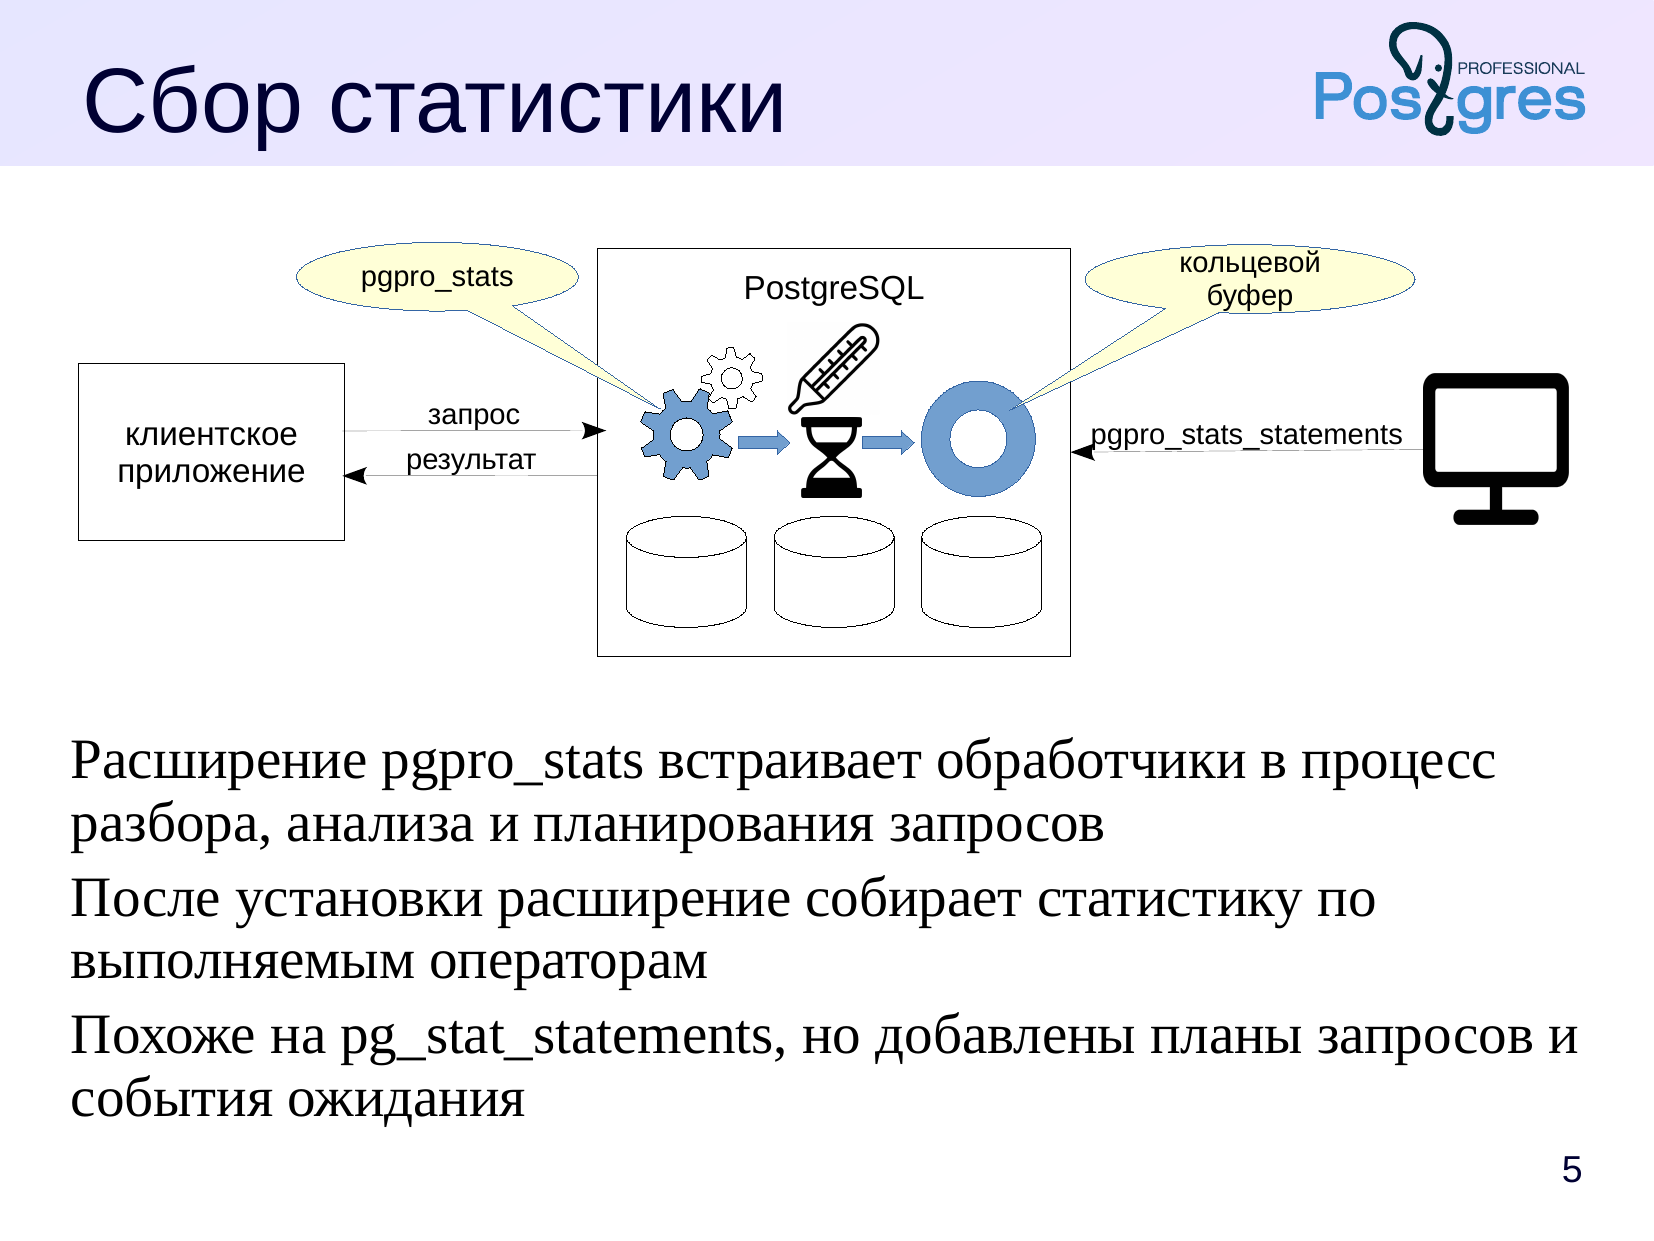

# Сбор статистики
pgpro_stats
кольцевой буфер
PostgreSQL
клиентское
приложение
Расширение pgpro_stats встраивает обработчики в процесс разбора, анализа и планирования запросов
После установки расширение собирает статистику по выполняемым операторам
Похоже на pg_stat_statements, но добавлены планы запросов и события ожидания